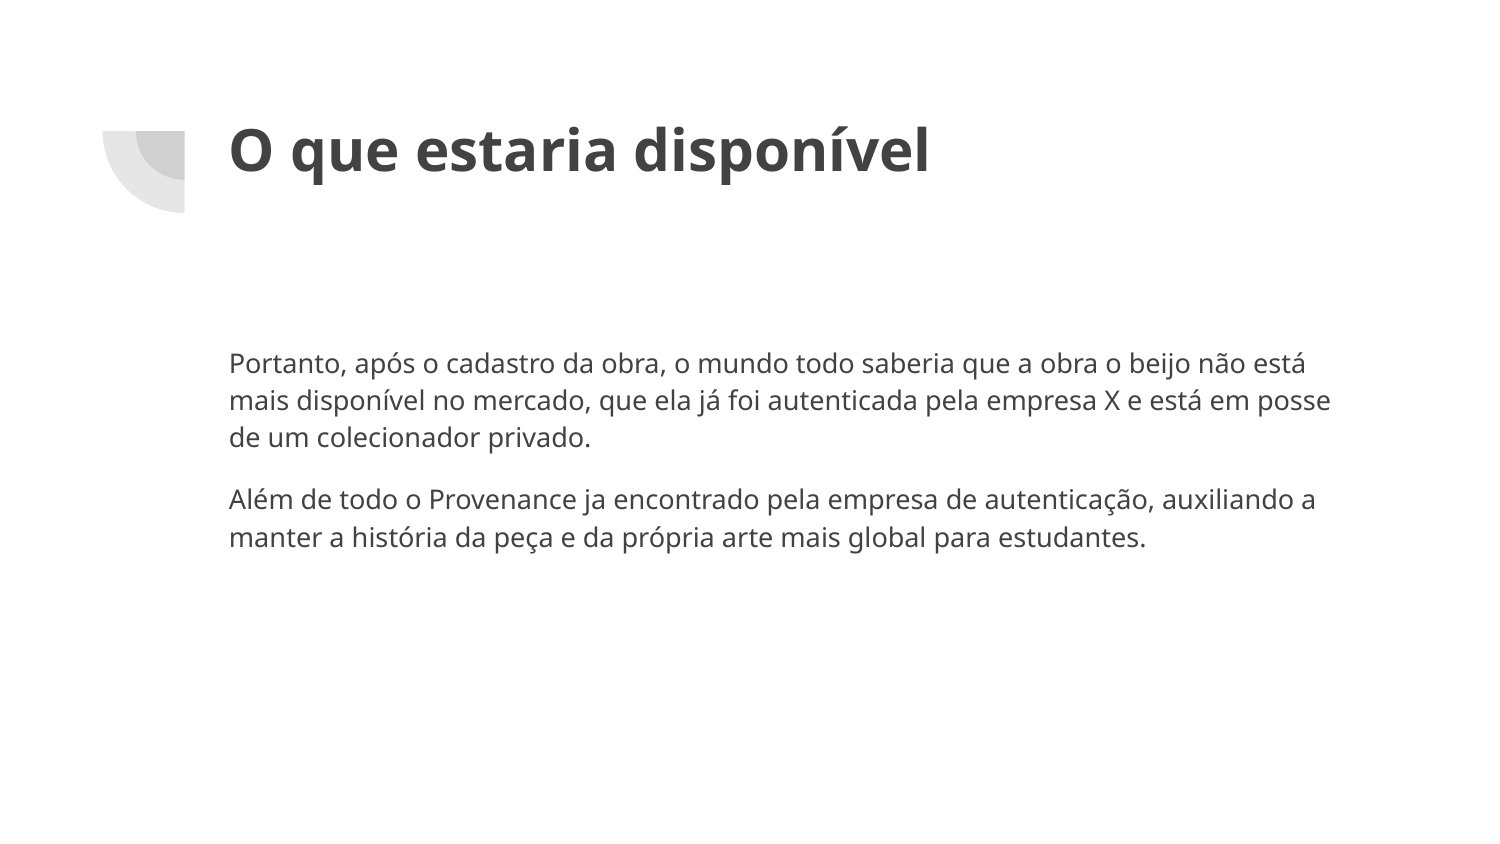

# O que estaria disponível
Portanto, após o cadastro da obra, o mundo todo saberia que a obra o beijo não está mais disponível no mercado, que ela já foi autenticada pela empresa X e está em posse de um colecionador privado.
Além de todo o Provenance ja encontrado pela empresa de autenticação, auxiliando a manter a história da peça e da própria arte mais global para estudantes.